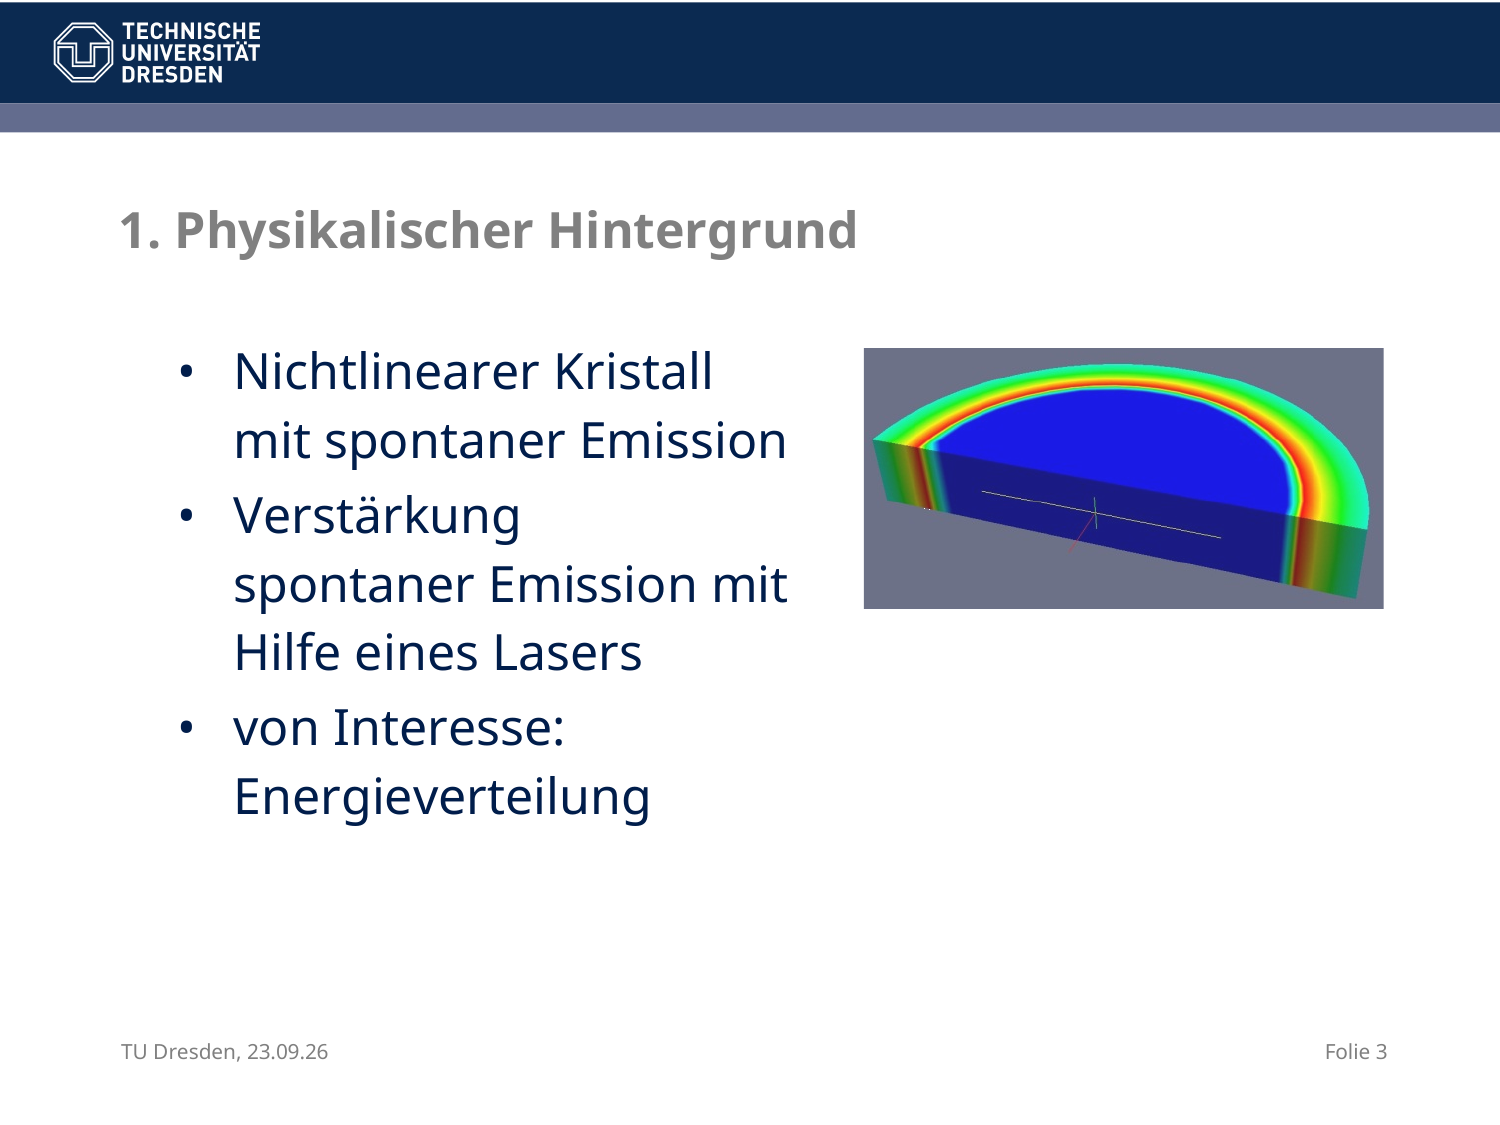

# 1. Physikalischer Hintergrund
Nichtlinearer Kristall
mit spontaner Emission
Verstärkung
spontaner Emission mit Hilfe eines Lasers
von Interesse:
Energieverteilung
3